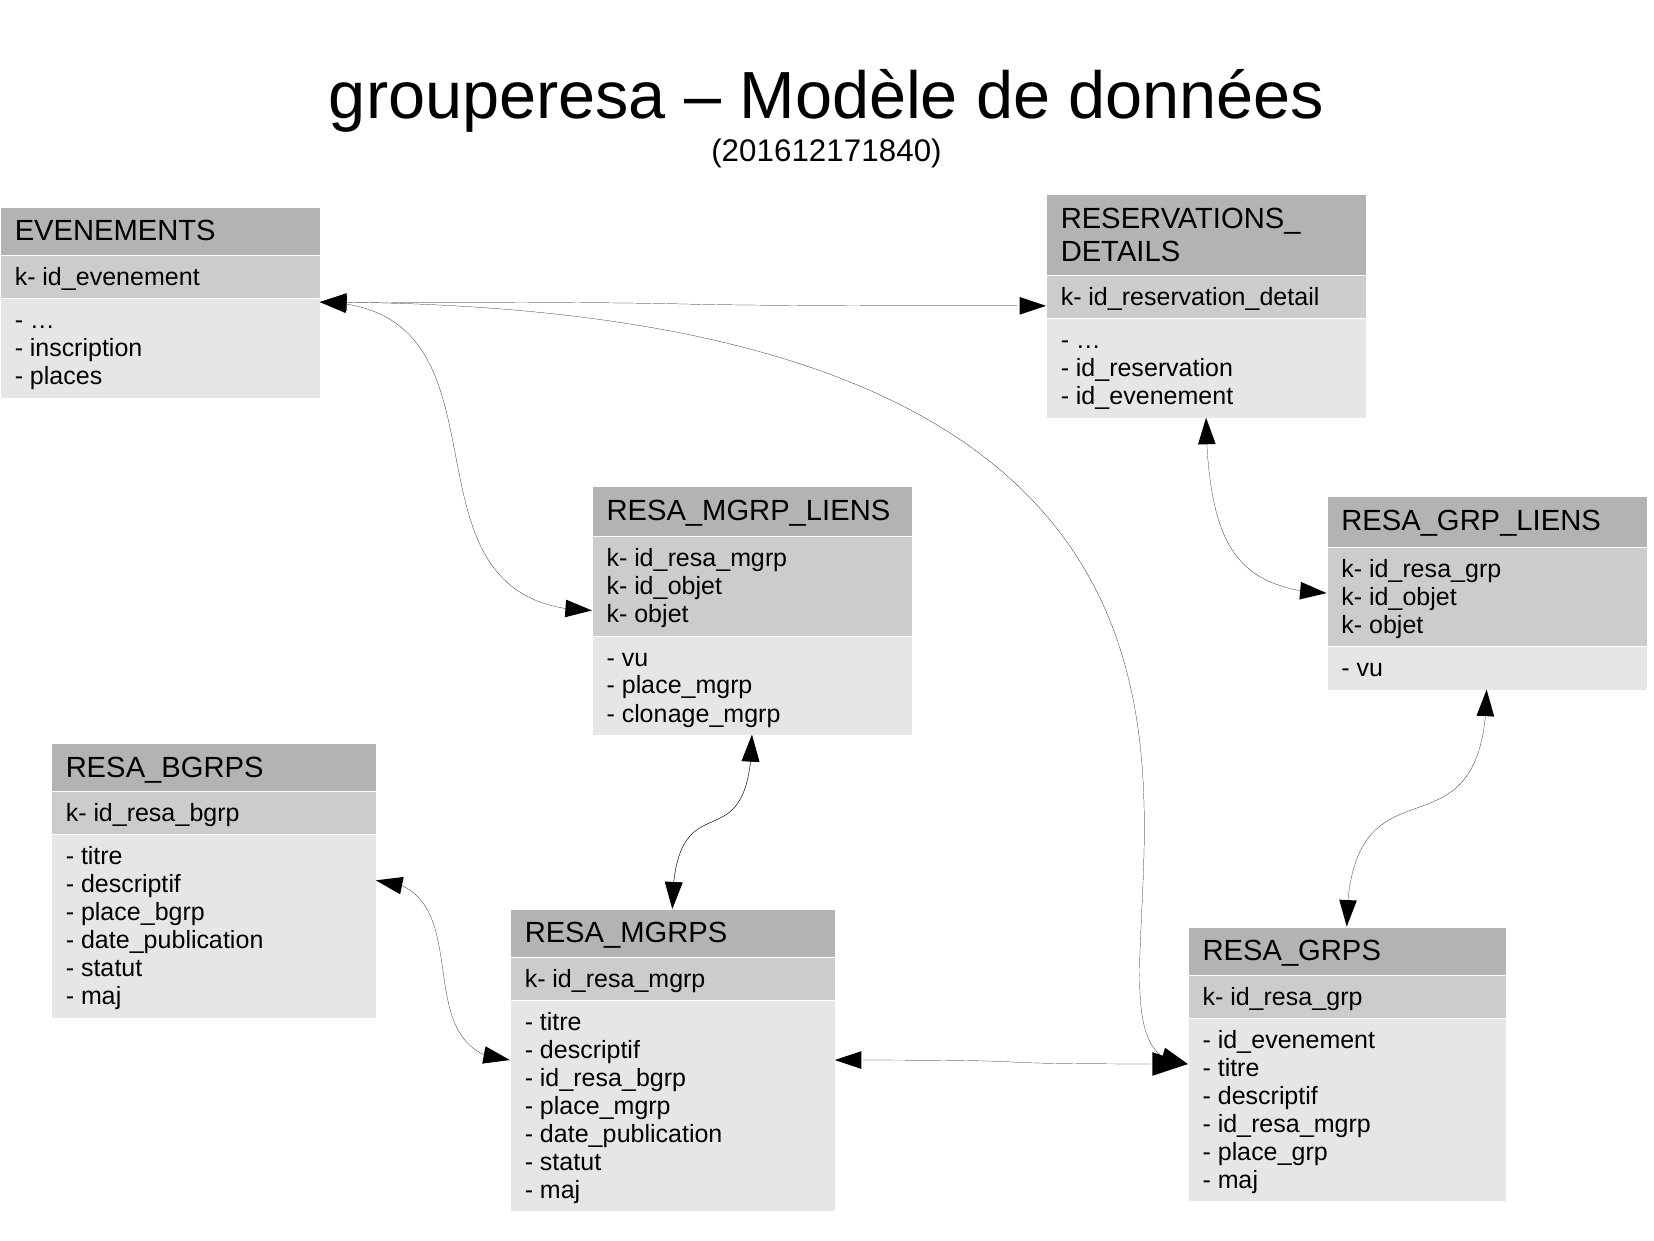

# grouperesa – Modèle de données (201612171840)
| RESERVATIONS\_ DETAILS |
| --- |
| k- id\_reservation\_detail |
| - … - id\_reservation - id\_evenement |
| EVENEMENTS |
| --- |
| k- id\_evenement |
| - … - inscription - places |
| RESA\_MGRP\_LIENS |
| --- |
| k- id\_resa\_mgrp k- id\_objet k- objet |
| - vu - place\_mgrp - clonage\_mgrp |
| RESA\_GRP\_LIENS |
| --- |
| k- id\_resa\_grp k- id\_objet k- objet |
| - vu |
| RESA\_BGRPS |
| --- |
| k- id\_resa\_bgrp |
| - titre - descriptif - place\_bgrp - date\_publication - statut - maj |
| RESA\_MGRPS |
| --- |
| k- id\_resa\_mgrp |
| - titre - descriptif - id\_resa\_bgrp - place\_mgrp - date\_publication - statut - maj |
| RESA\_GRPS |
| --- |
| k- id\_resa\_grp |
| - id\_evenement - titre - descriptif - id\_resa\_mgrp - place\_grp - maj |